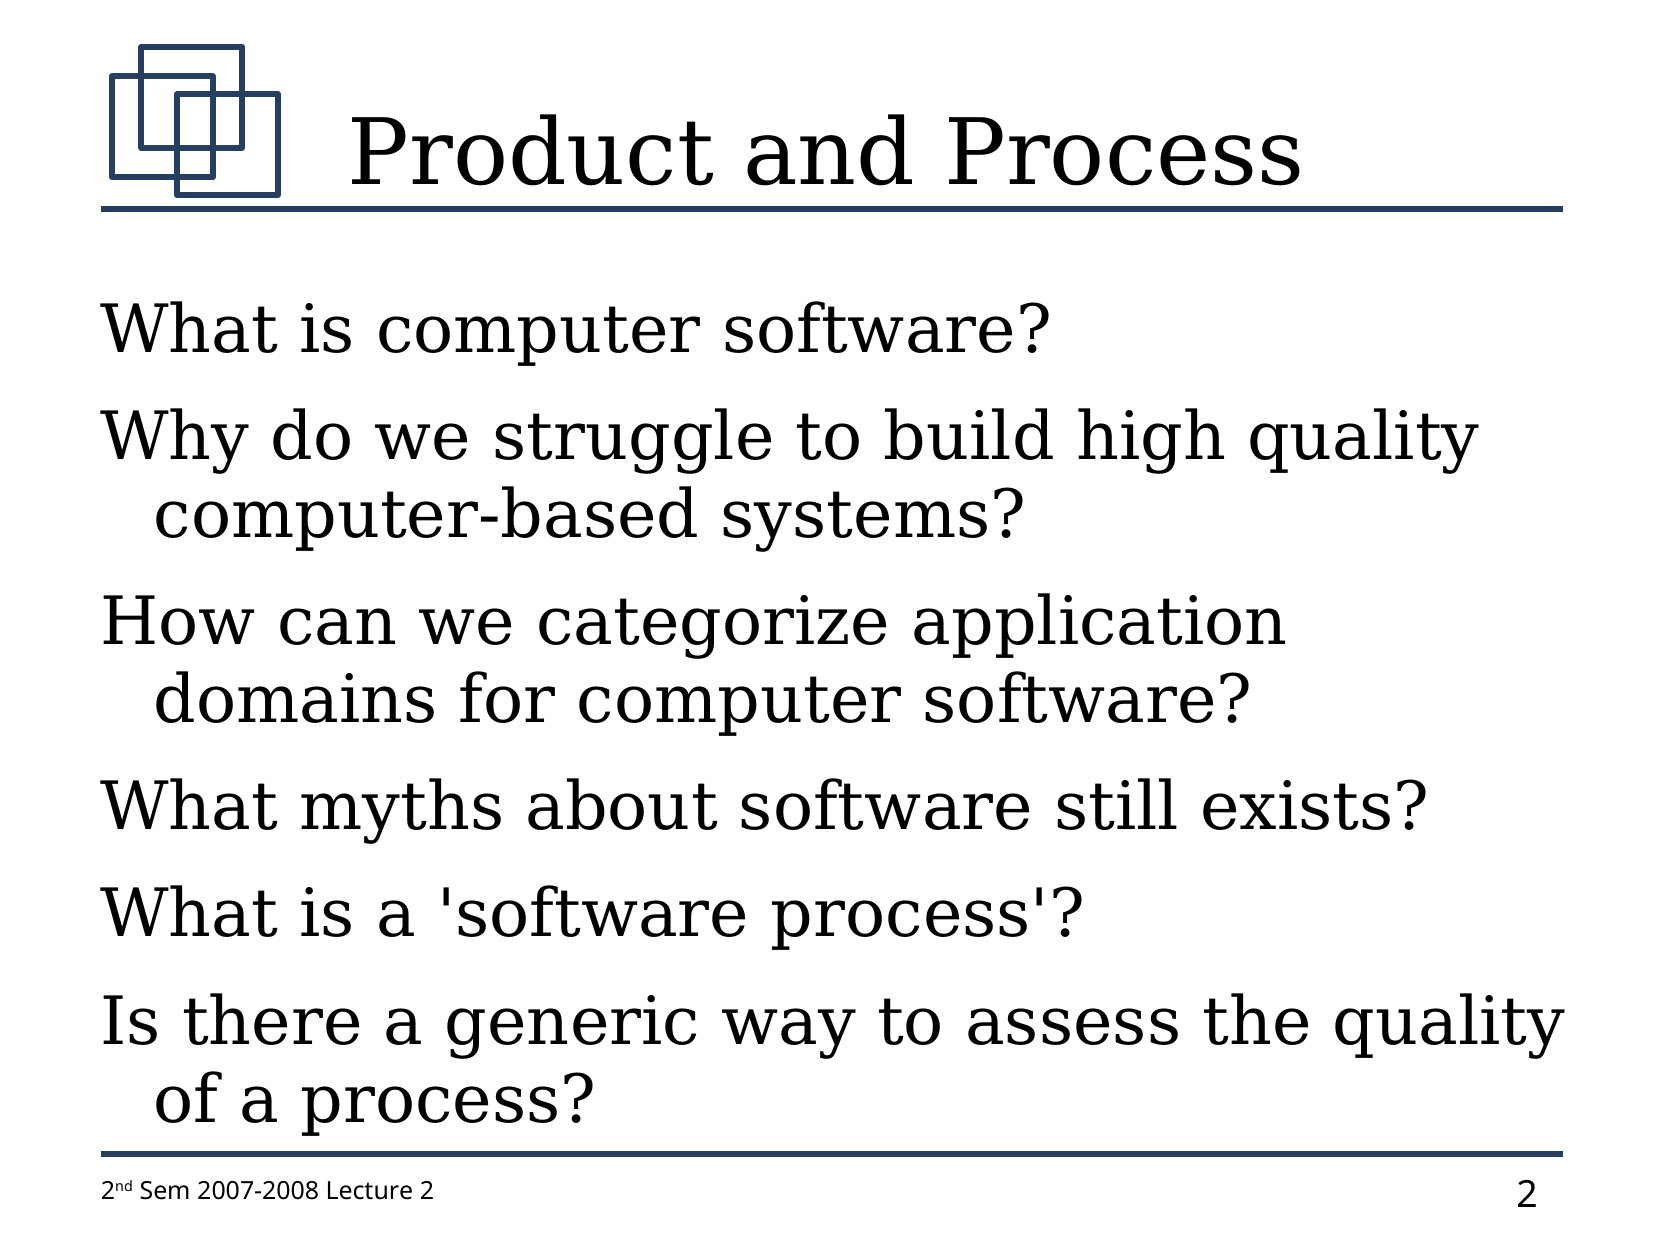

# Product and Process
What is computer software?
Why do we struggle to build high quality computer-based systems?
How can we categorize application domains for computer software?
What myths about software still exists?
What is a 'software process'?
Is there a generic way to assess the quality of a process?